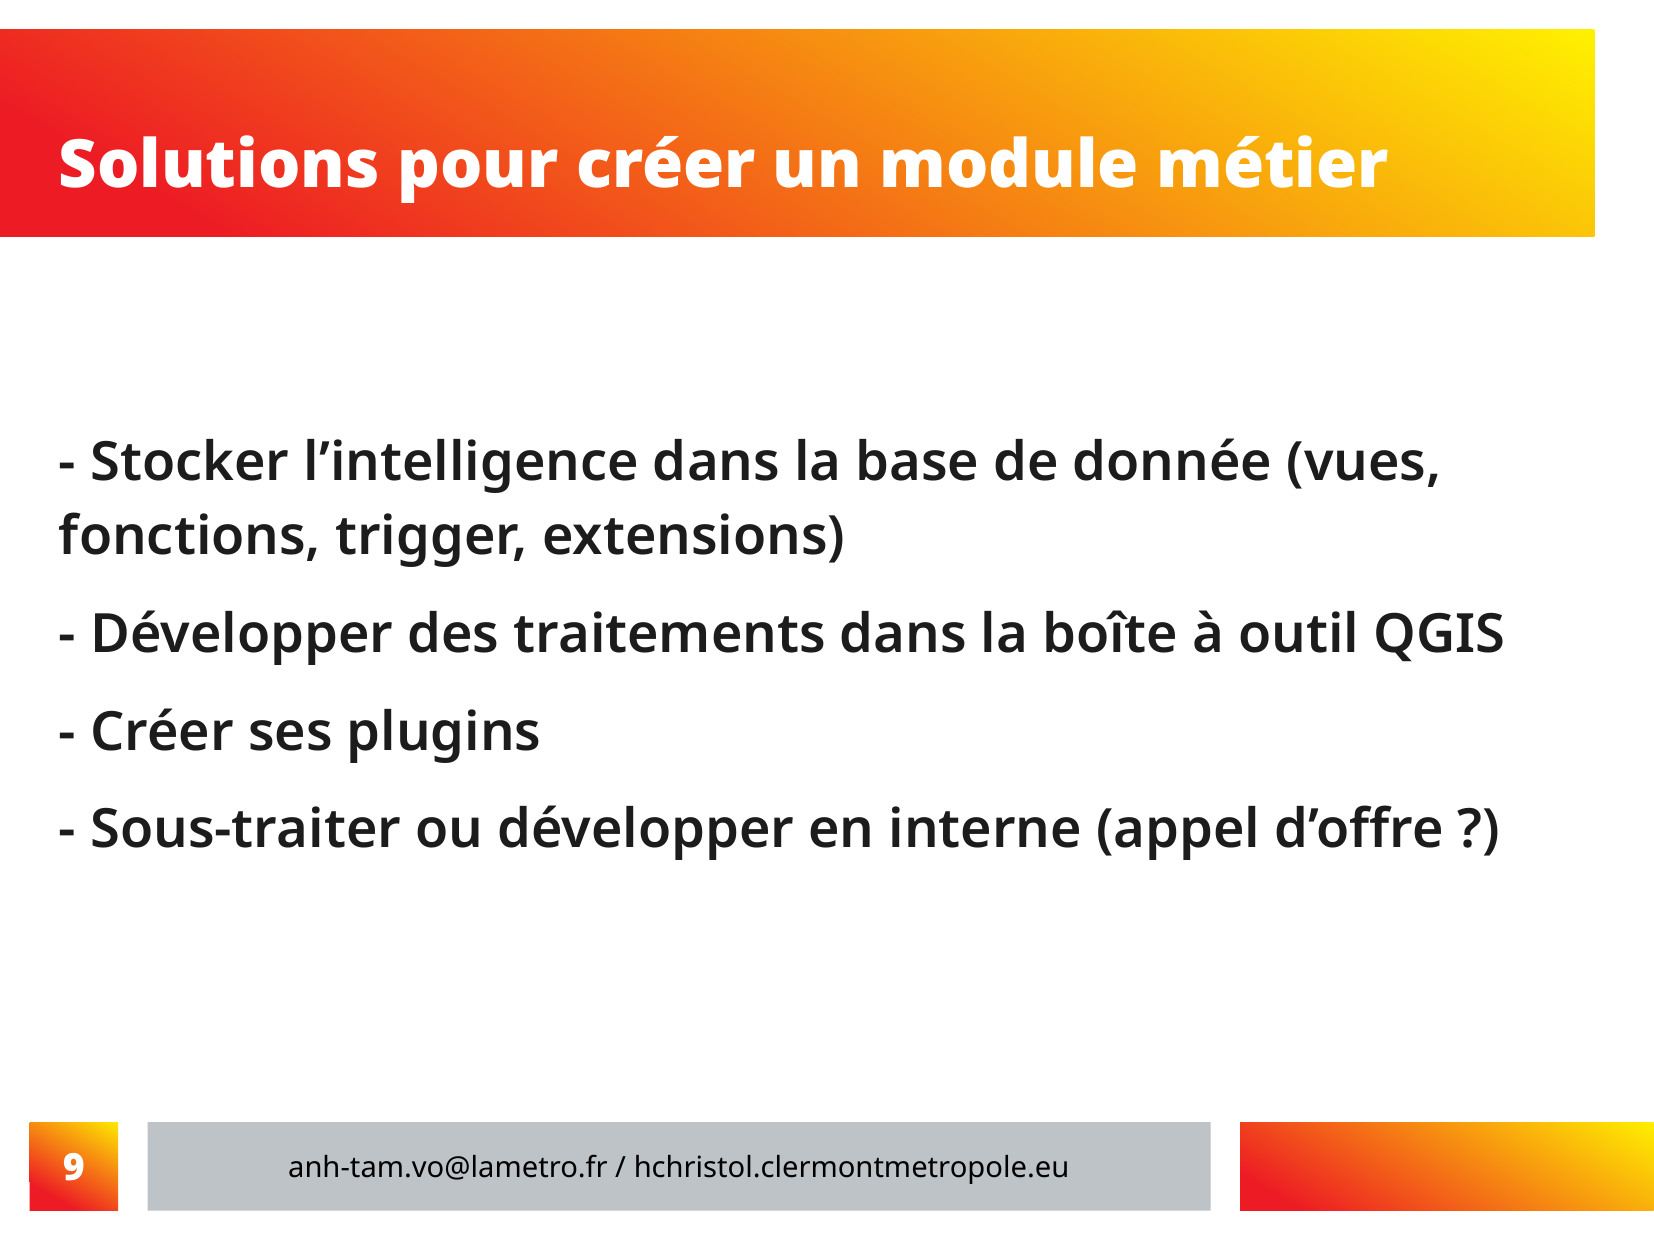

# Solutions pour créer un module métier
- Stocker l’intelligence dans la base de donnée (vues, fonctions, trigger, extensions)
- Développer des traitements dans la boîte à outil QGIS
- Créer ses plugins
- Sous-traiter ou développer en interne (appel d’offre ?)
9